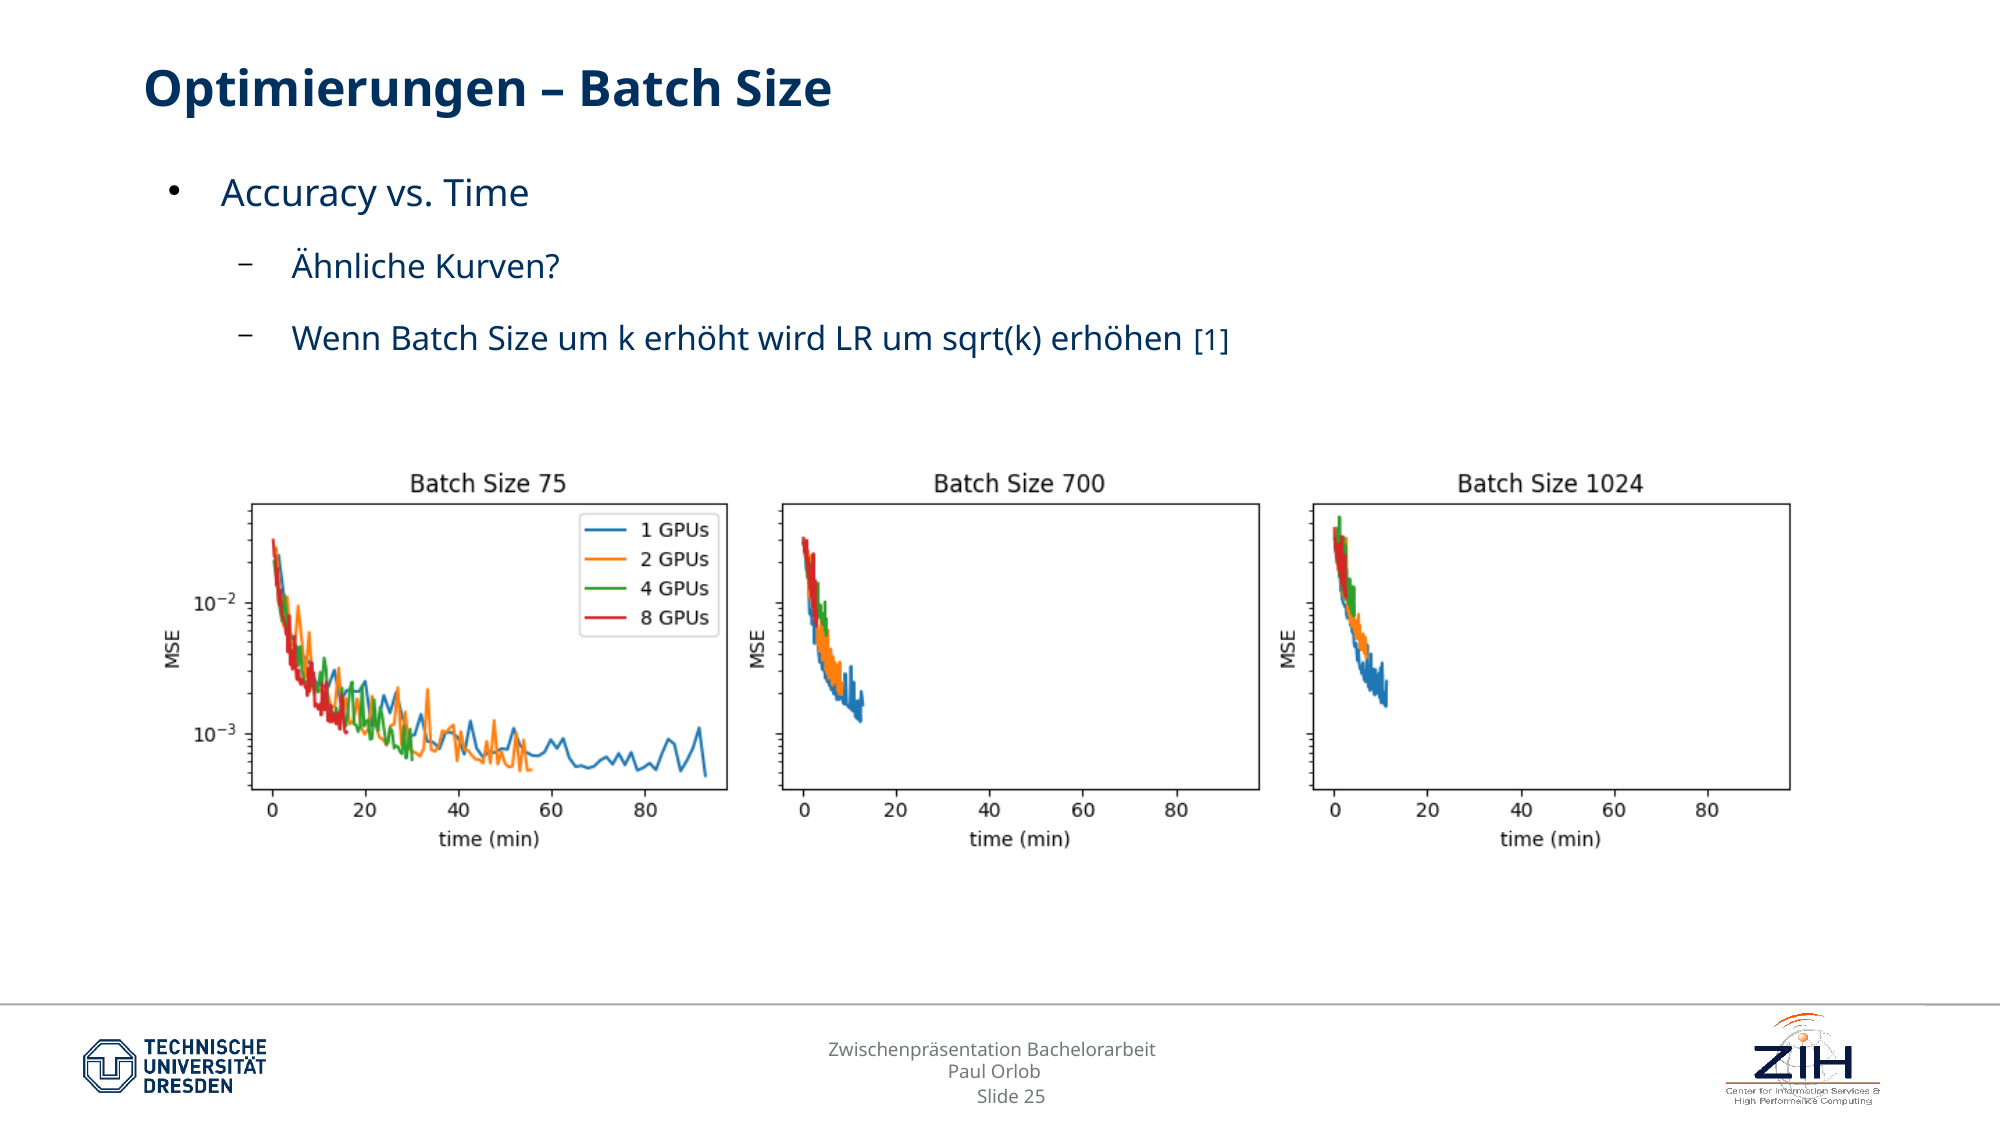

Optimierungen – Batch Size
# Accuracy vs. Time
Ähnliche Kurven?
Wenn Batch Size um k erhöht wird LR um sqrt(k) erhöhen [1]